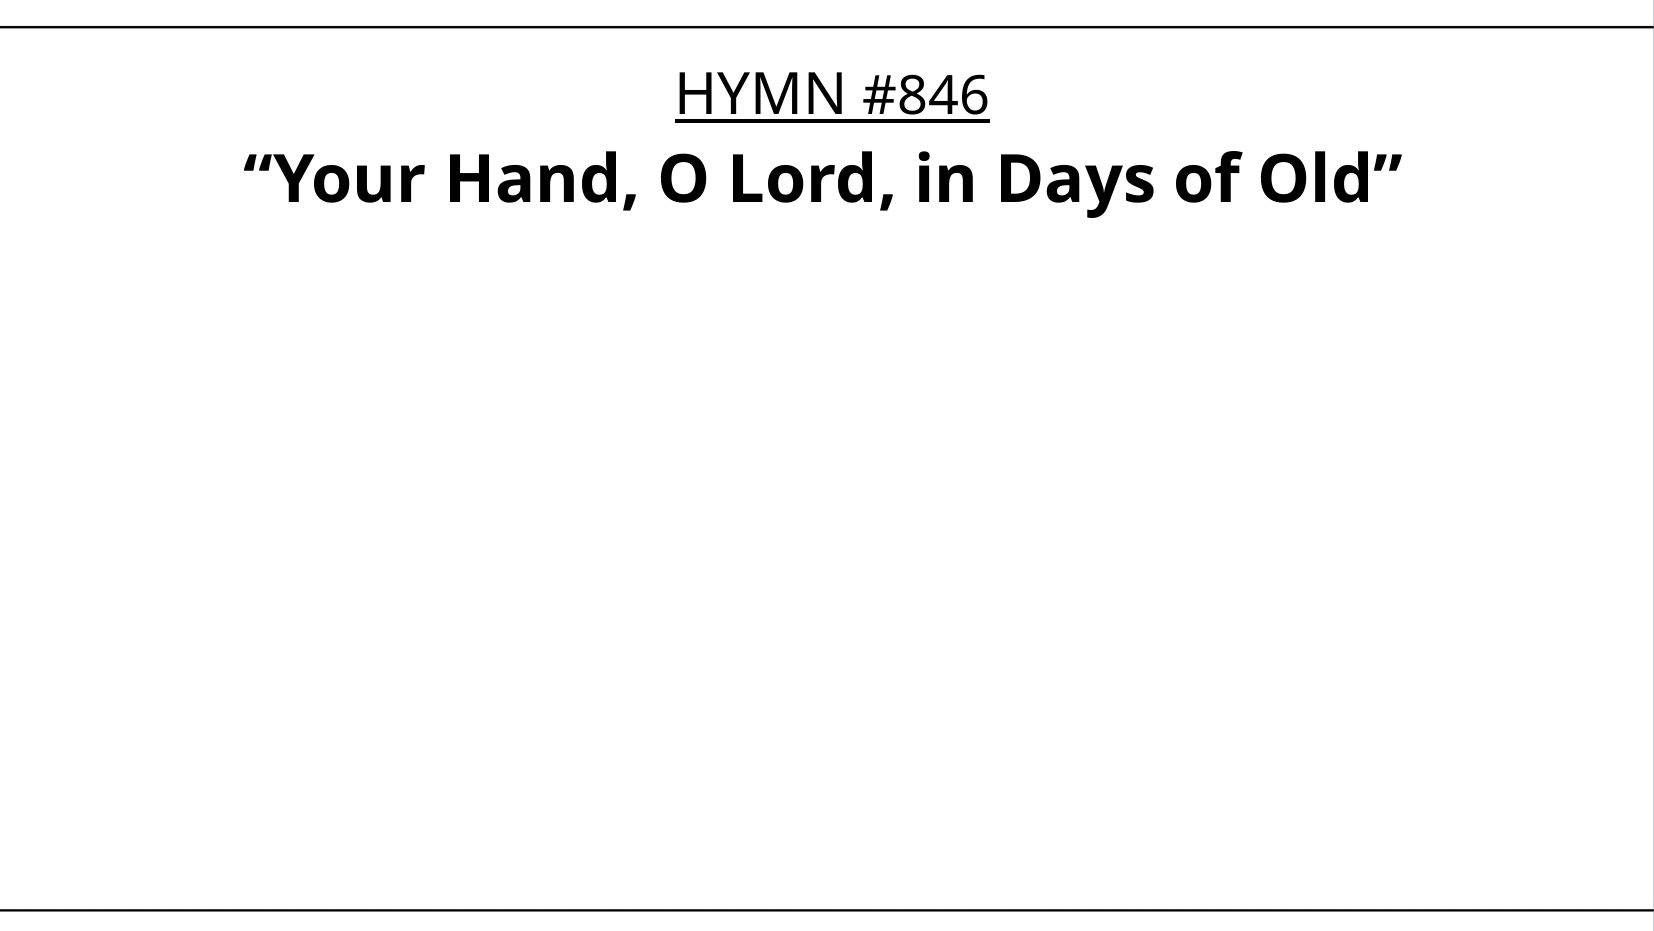

HYMN #846
“Your Hand, O Lord, in Days of Old”